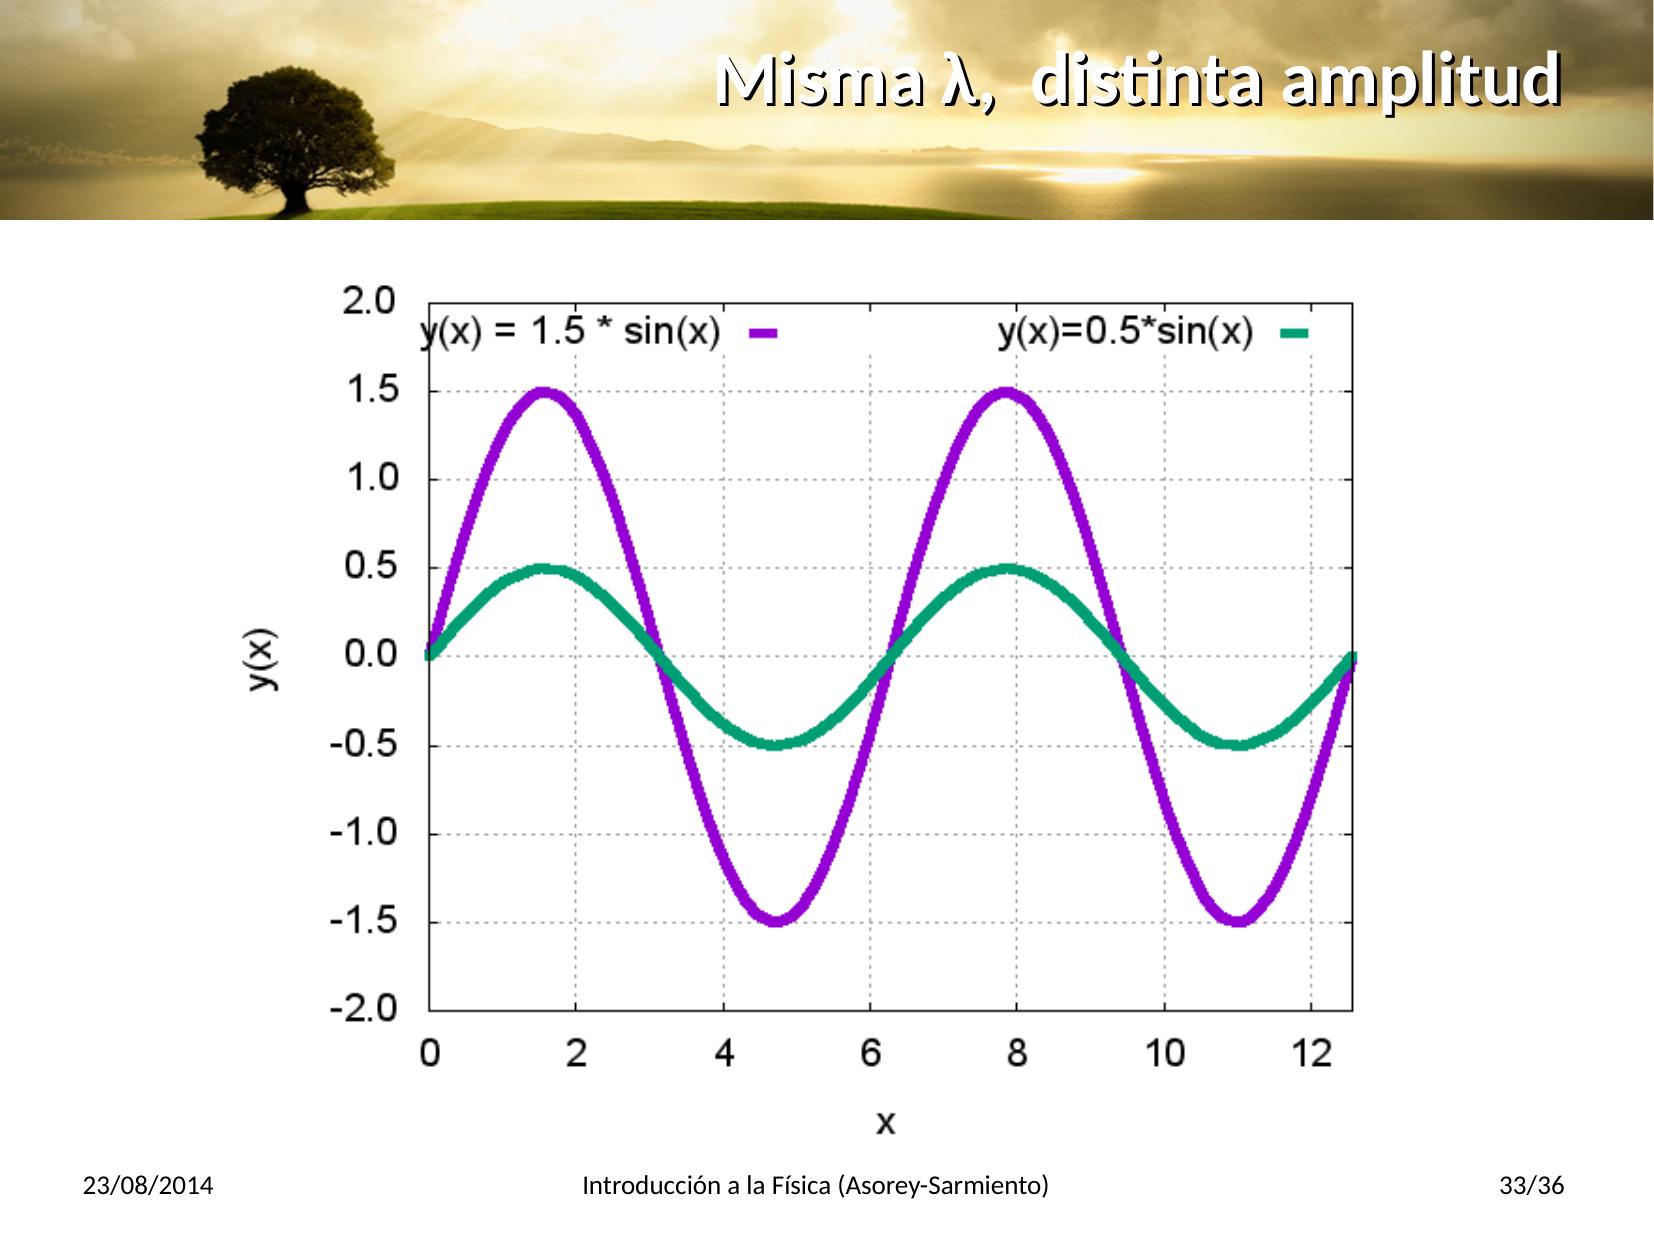

# Misma λ, distinta amplitud
23/08/2014
Introducción a la Física (Asorey-Sarmiento)
33